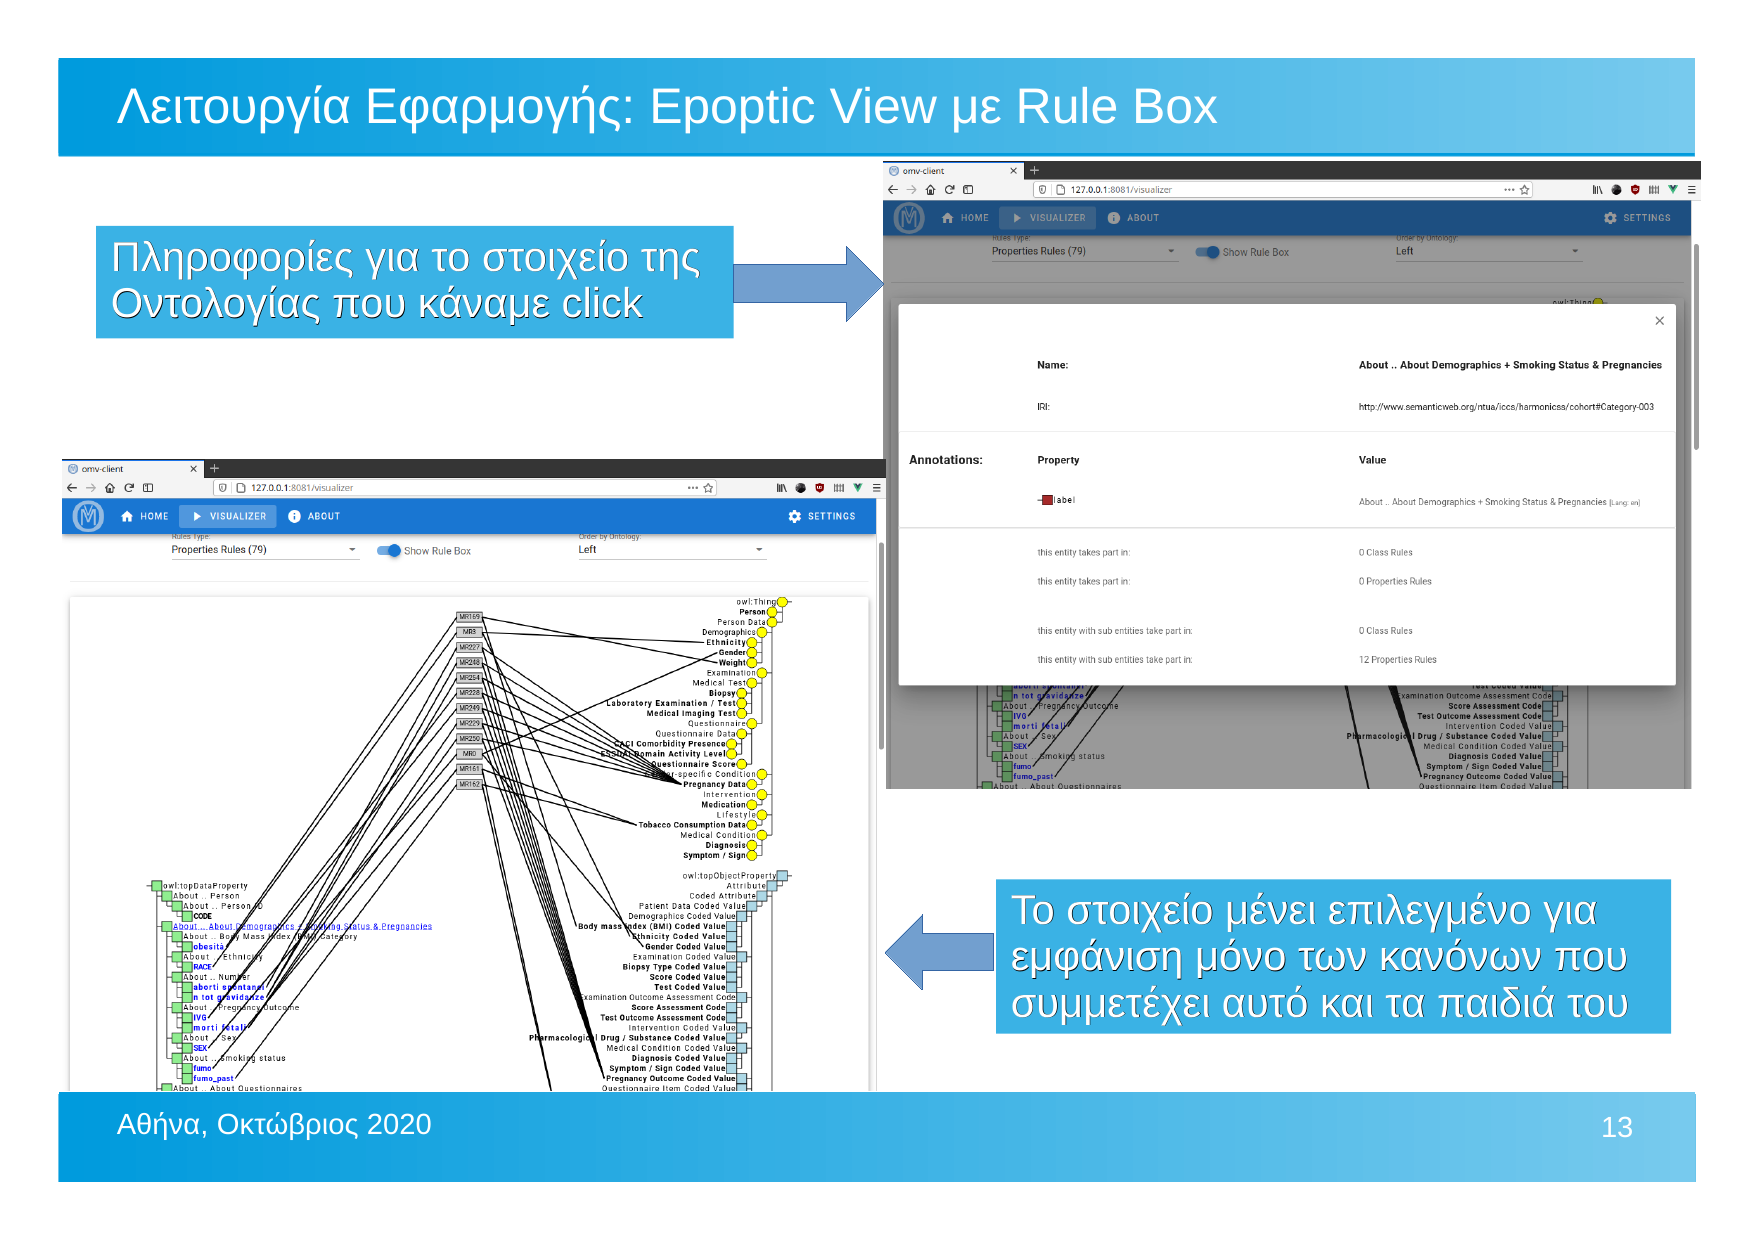

# Λειτουργία Εφαρμογής: Epoptic View με Rule Box
Πληροφορίες για το στοιχείο της Οντολογίας που κάναμε click
Το στοιχείο μένει επιλεγμένο για εμφάνιση μόνο των κανόνων που συμμετέχει αυτό και τα παιδιά του
13